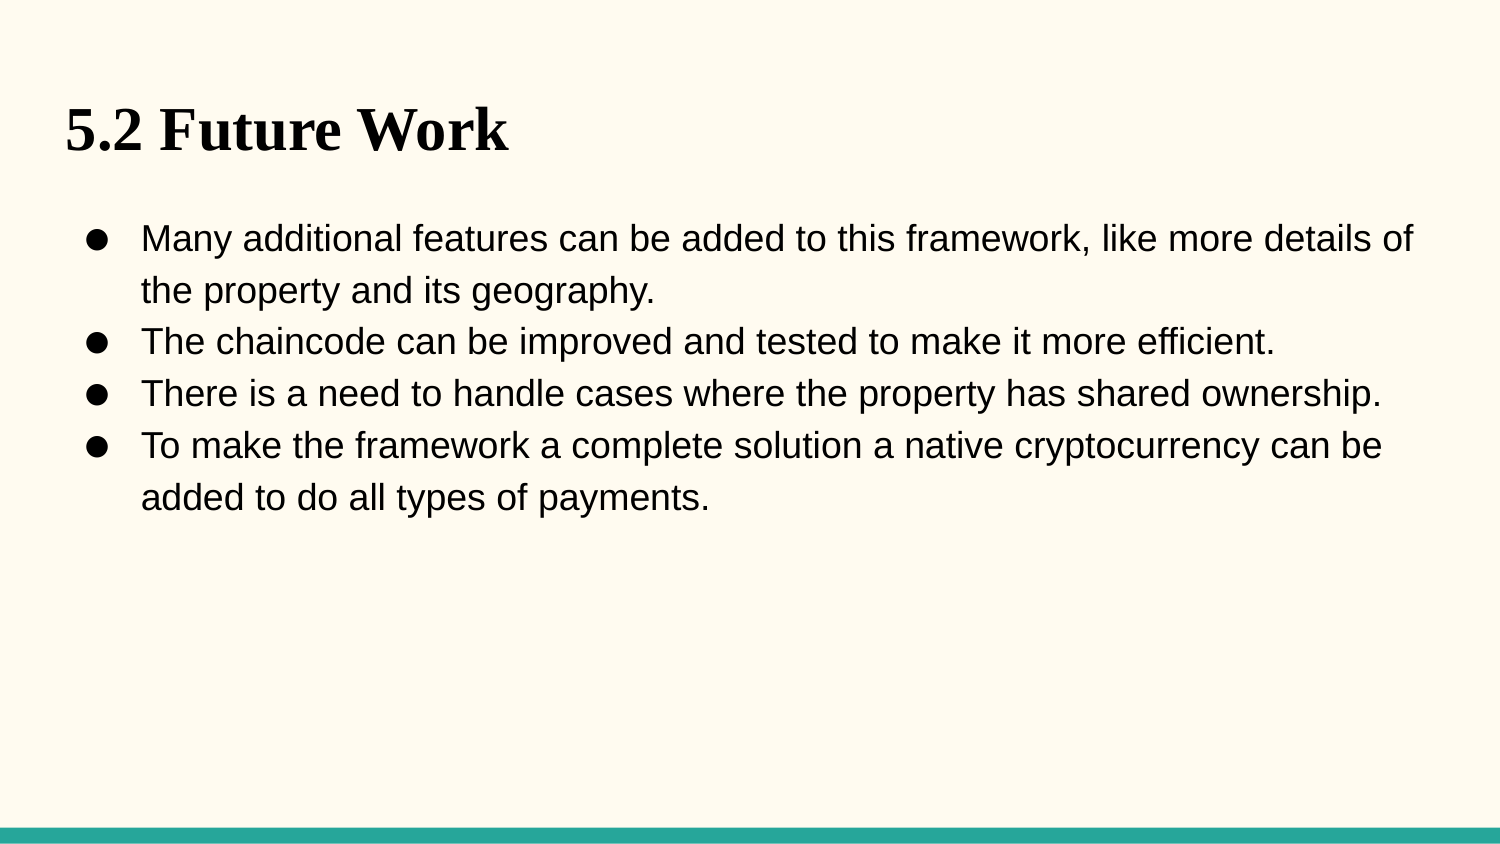

5.2 Future Work
Many additional features can be added to this framework, like more details of the property and its geography.
The chaincode can be improved and tested to make it more efficient.
There is a need to handle cases where the property has shared ownership.
To make the framework a complete solution a native cryptocurrency can be added to do all types of payments.